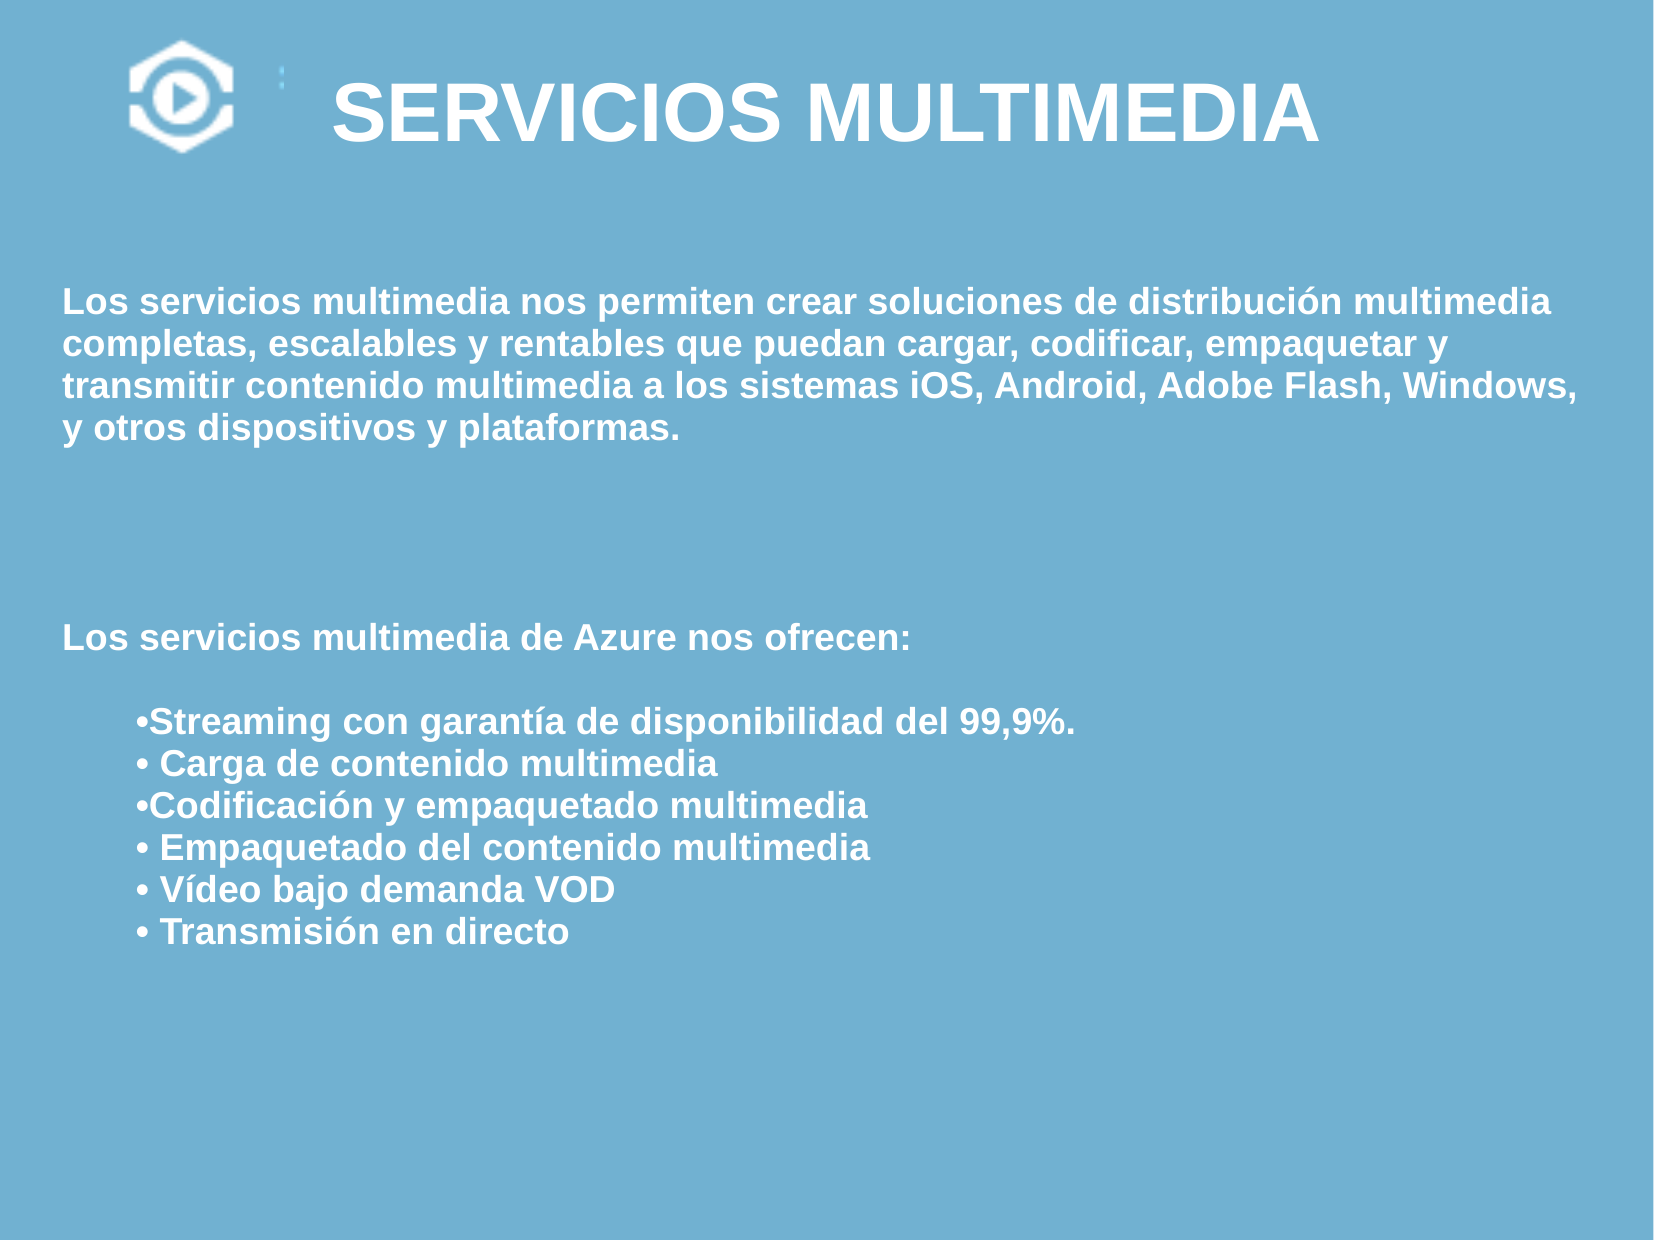

SERVICIOS MULTIMEDIA
Los servicios multimedia nos permiten crear soluciones de distribución multimedia completas, escalables y rentables que puedan cargar, codificar, empaquetar y transmitir contenido multimedia a los sistemas iOS, Android, Adobe Flash, Windows, y otros dispositivos y plataformas.
Los servicios multimedia de Azure nos ofrecen:
	•Streaming con garantía de disponibilidad del 99,9%.
	• Carga de contenido multimedia
	•Codificación y empaquetado multimedia
	• Empaquetado del contenido multimedia
	• Vídeo bajo demanda VOD
	• Transmisión en directo